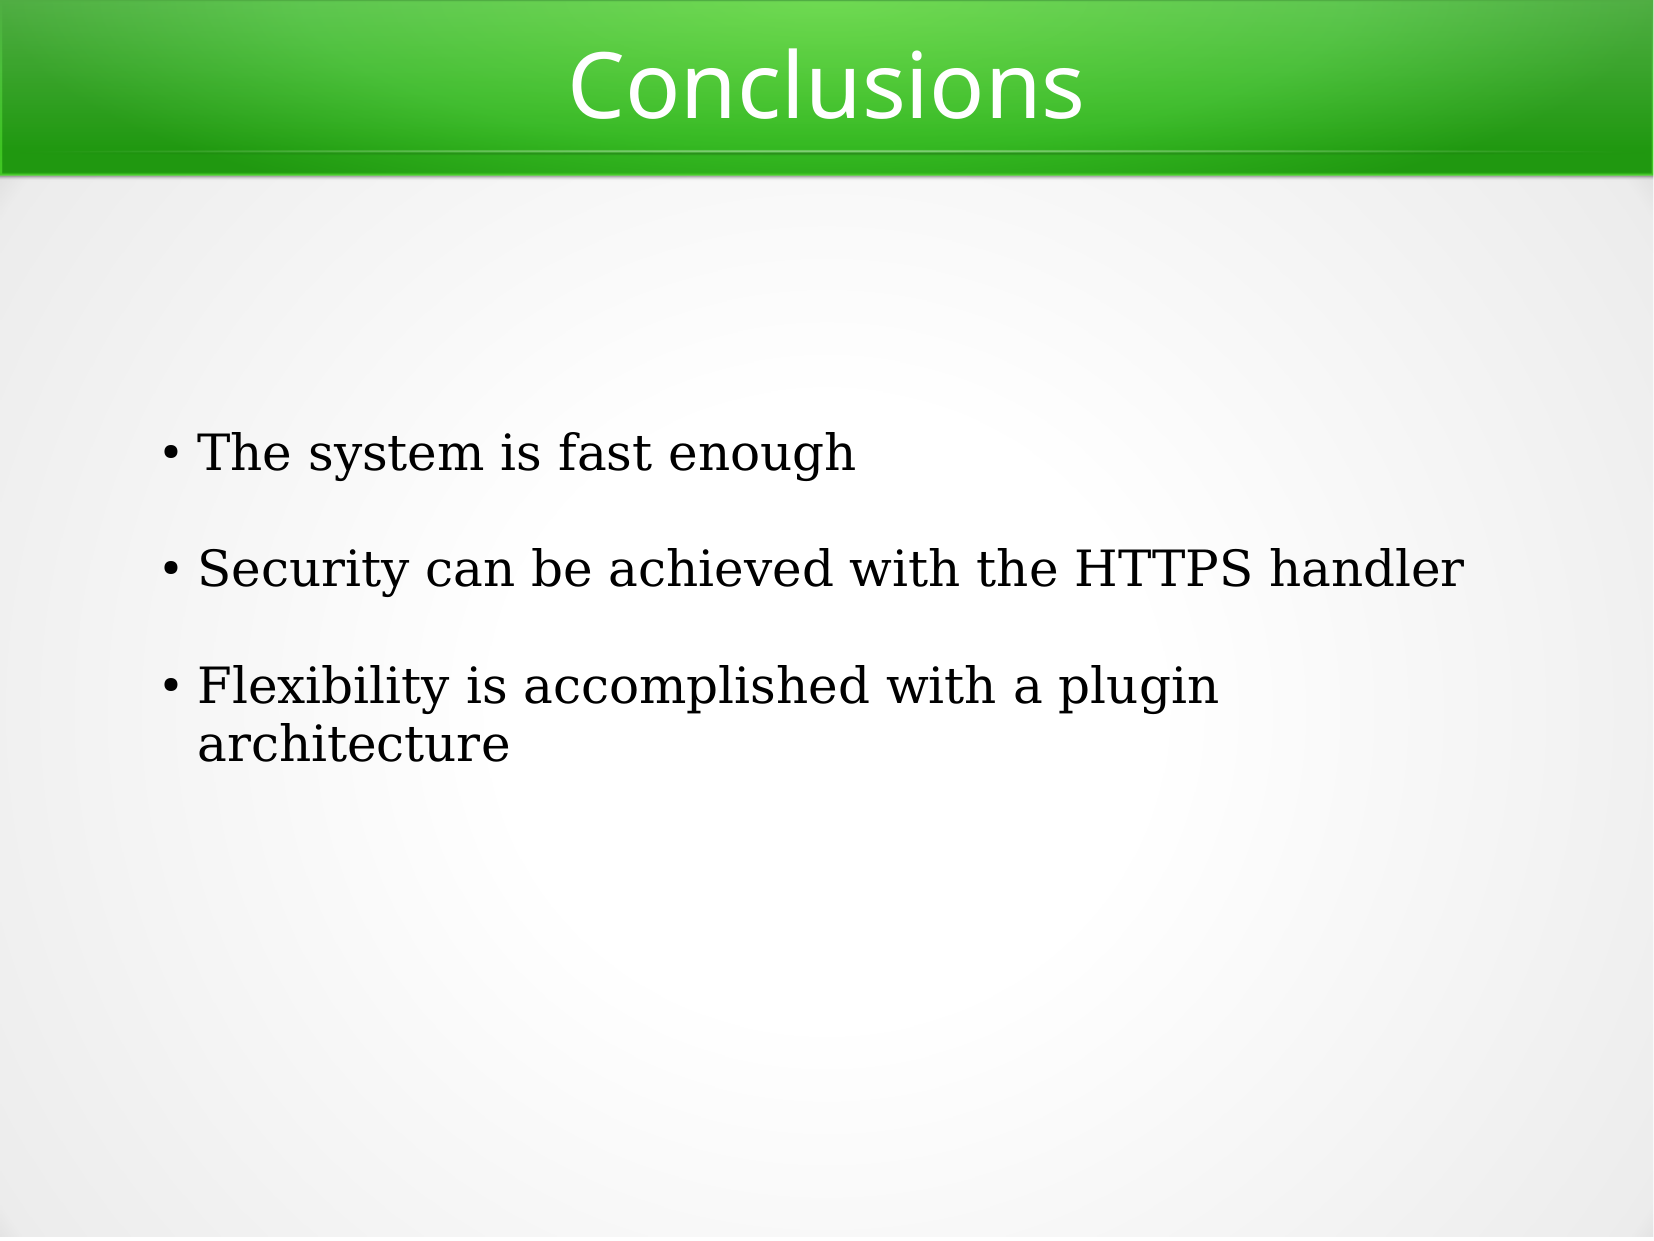

# Conclusions
The system is fast enough
Security can be achieved with the HTTPS handler
Flexibility is accomplished with a plugin
architecture